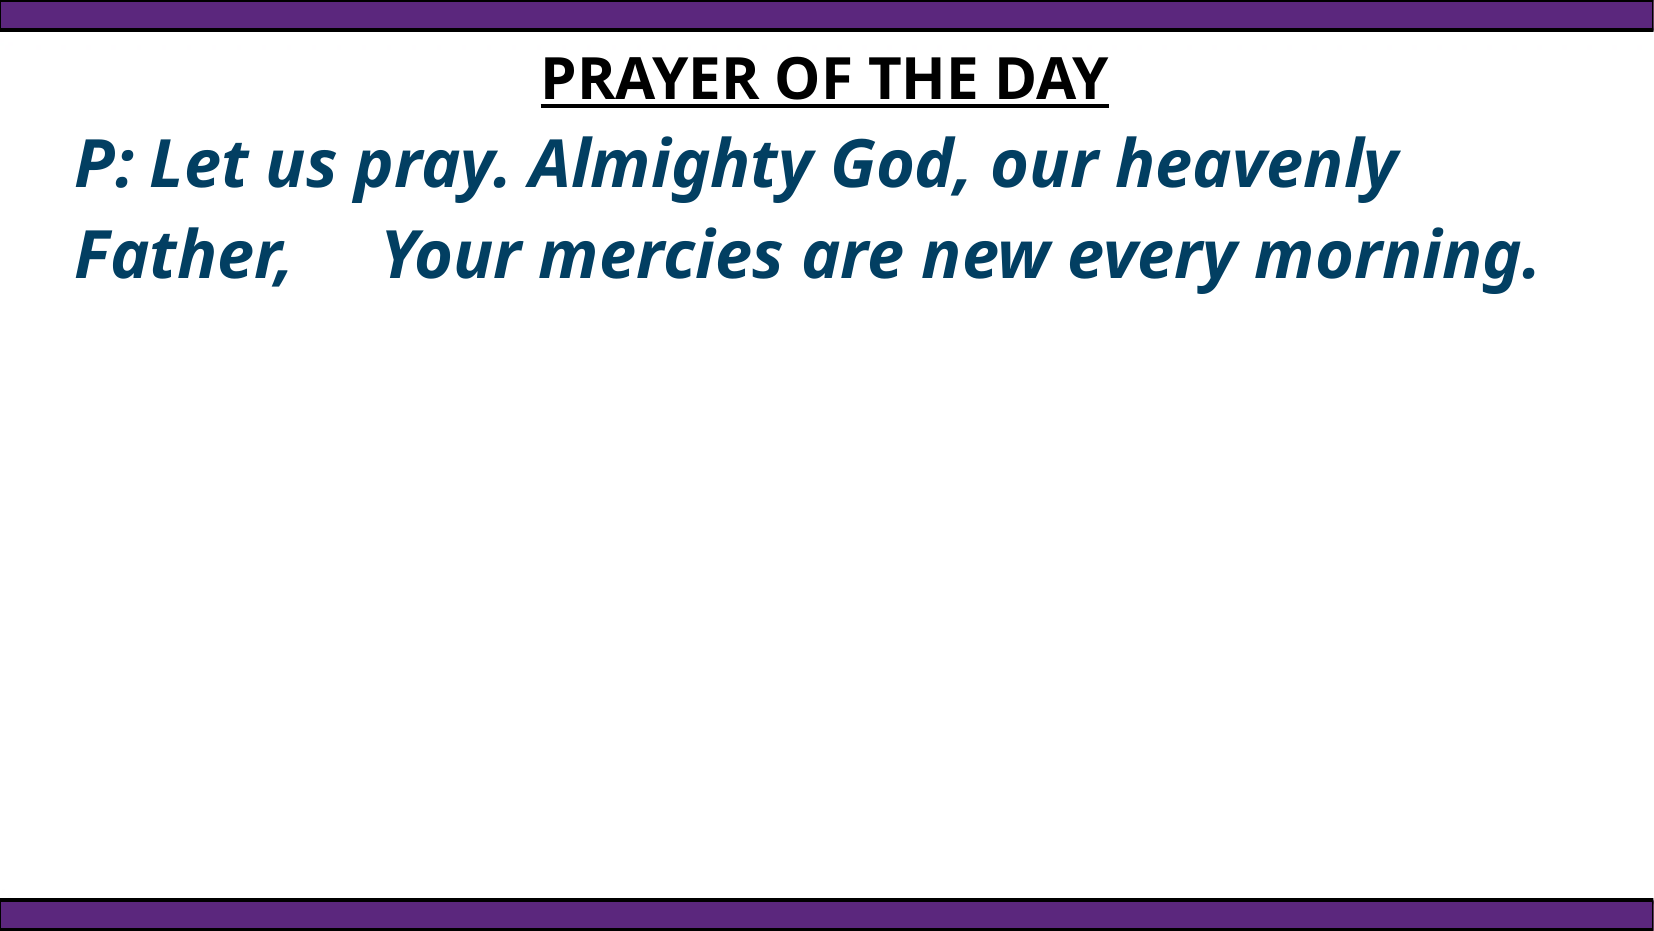

PRAYER OF THE DAY
P:	Let us pray. Almighty God, our heavenly Father, Your mercies are new every morning.